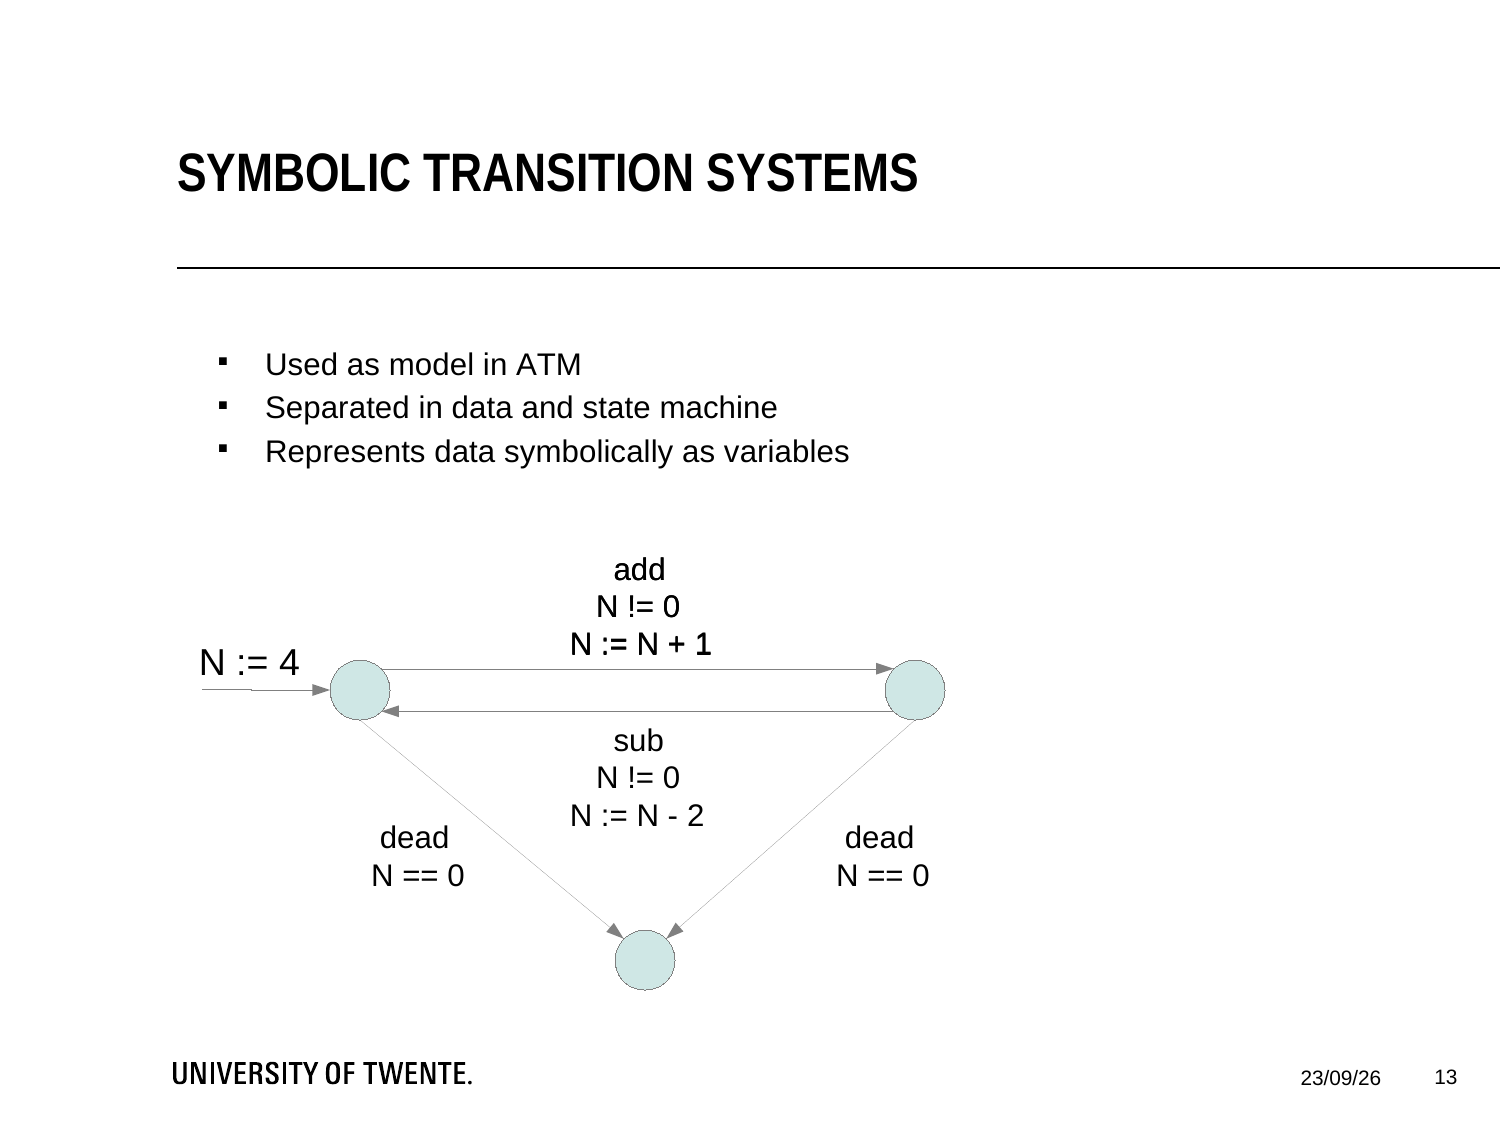

# SYMBOLIC TRANSITION SYSTEMS
Used as model in ATM
Separated in data and state machine
Represents data symbolically as variables
 add
 N != 0
N := N + 1
 add
 N != 0
N := N + 1
N := 4
 sub
 N != 0
N := N - 2
 dead
 N == 0
 dead
 N == 0